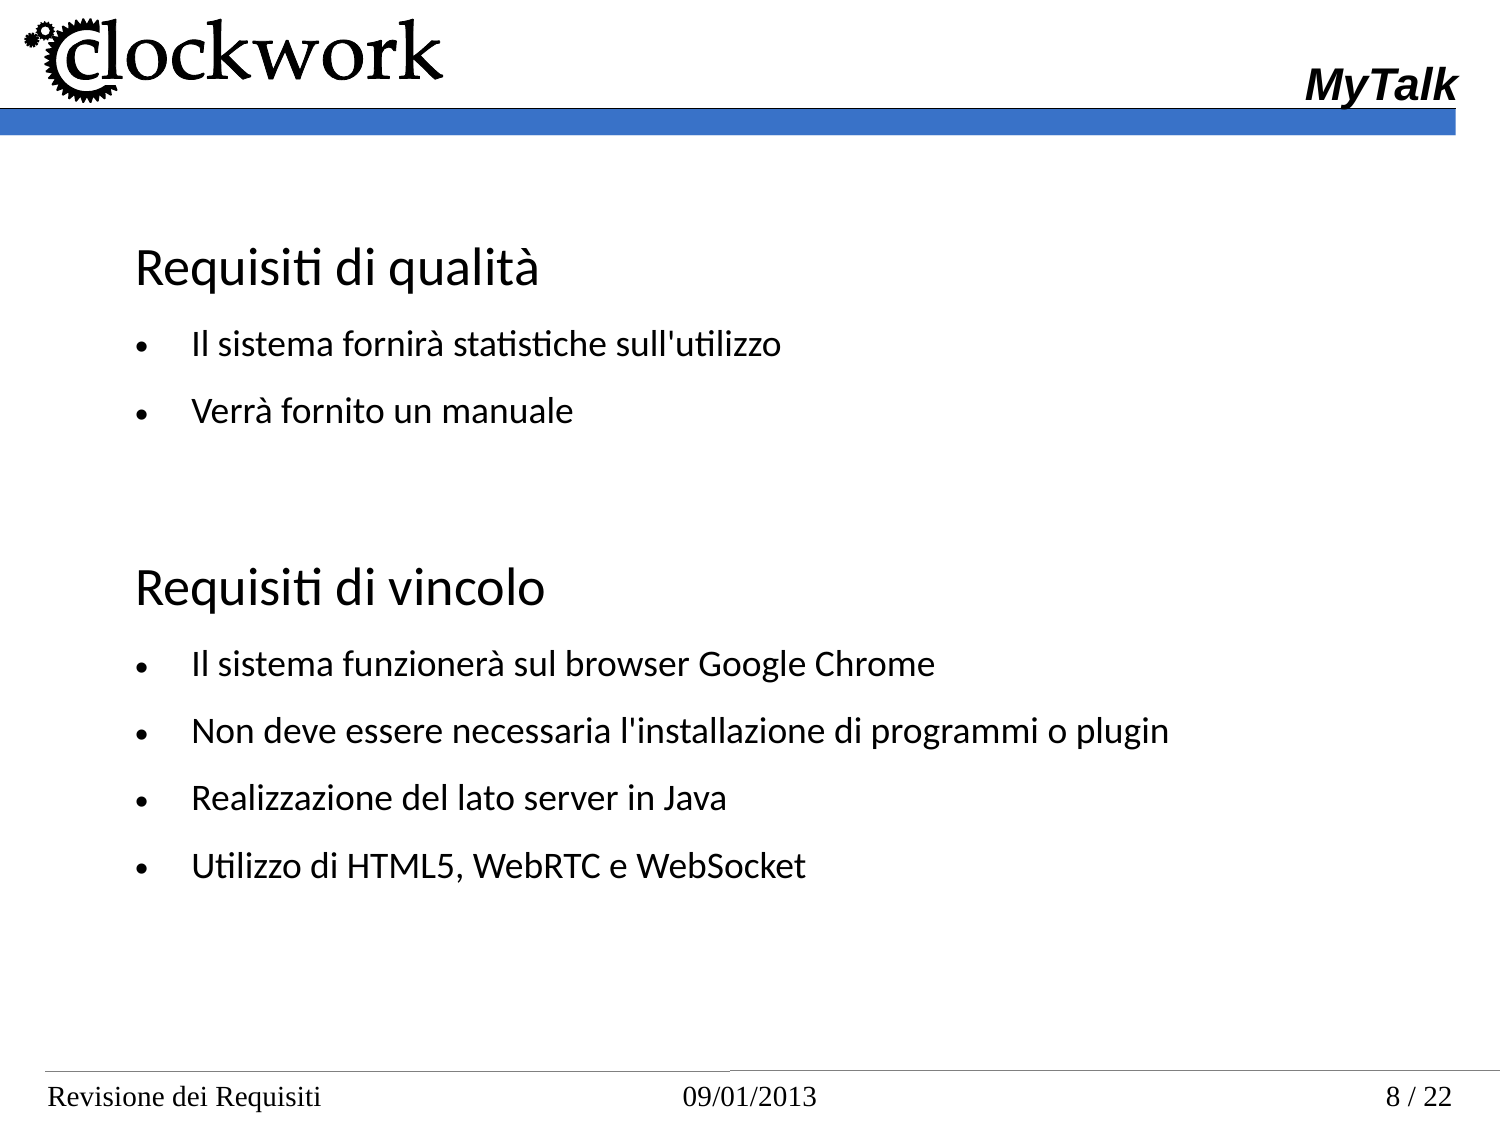

Requisiti di qualità
Il sistema fornirà statistiche sull'utilizzo
Verrà fornito un manuale
Requisiti di vincolo
Il sistema funzionerà sul browser Google Chrome
Non deve essere necessaria l'installazione di programmi o plugin
Realizzazione del lato server in Java
Utilizzo di HTML5, WebRTC e WebSocket
Revisione dei Requisiti
09/01/2013
8